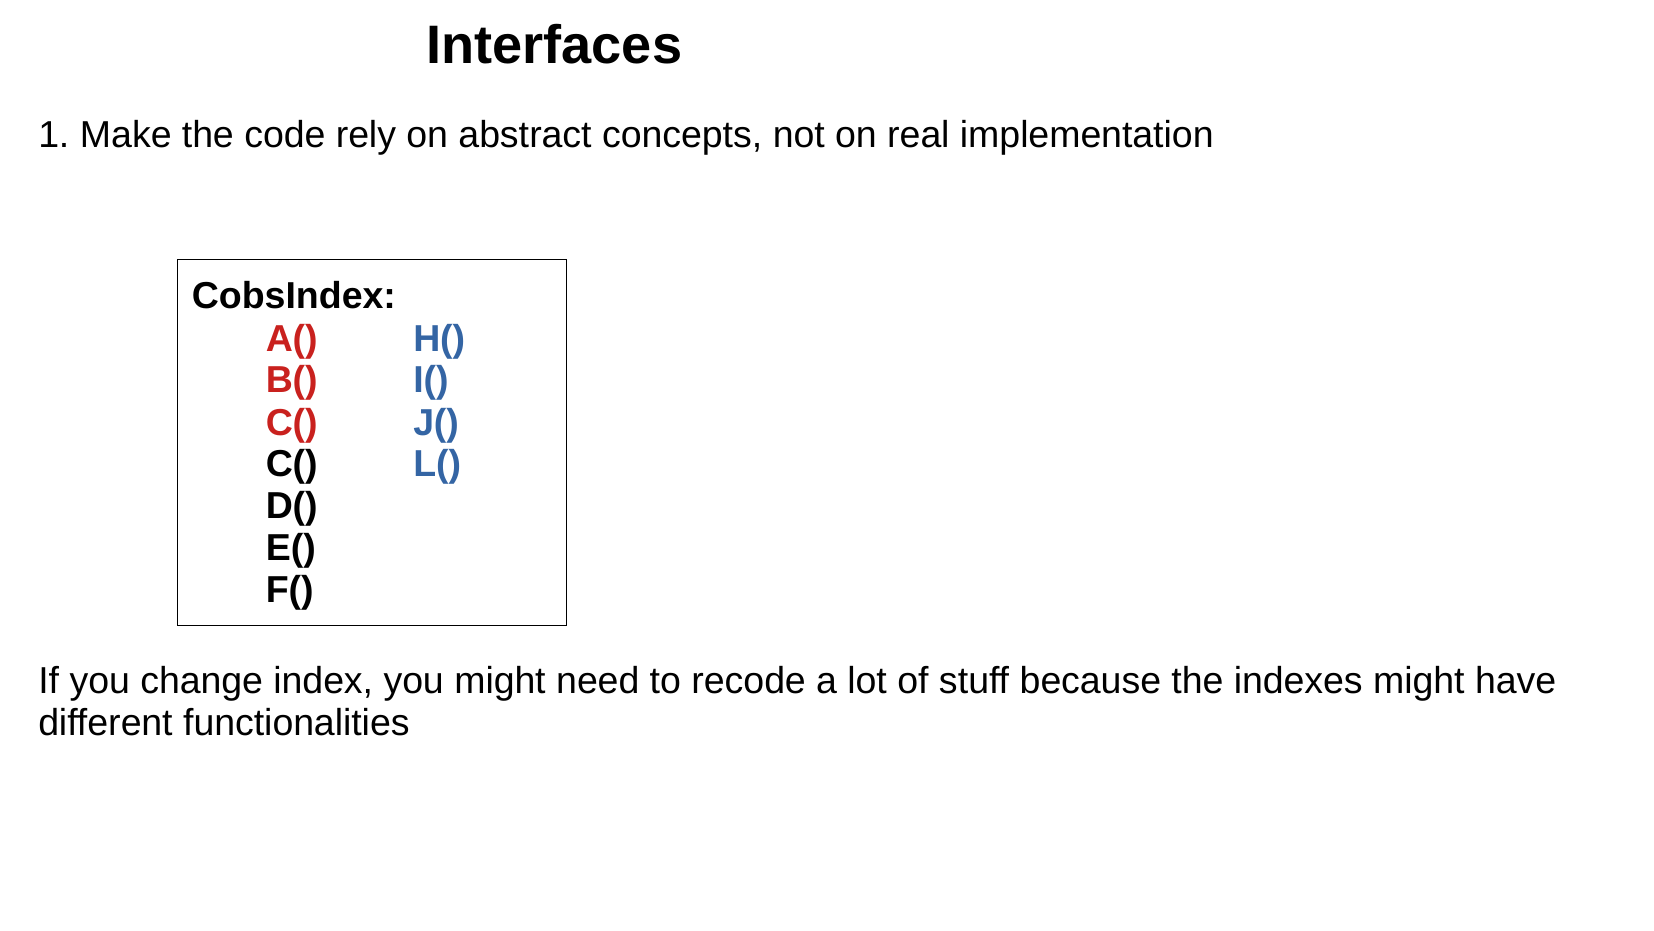

Interfaces
1. Make the code rely on abstract concepts, not on real implementation
If you change index, you might need to recode a lot of stuff because the indexes might have different functionalities
CobsIndex:
	A()		H()
	B()		I()
	C()		J()
	C()		L()
	D()
	E()
	F()